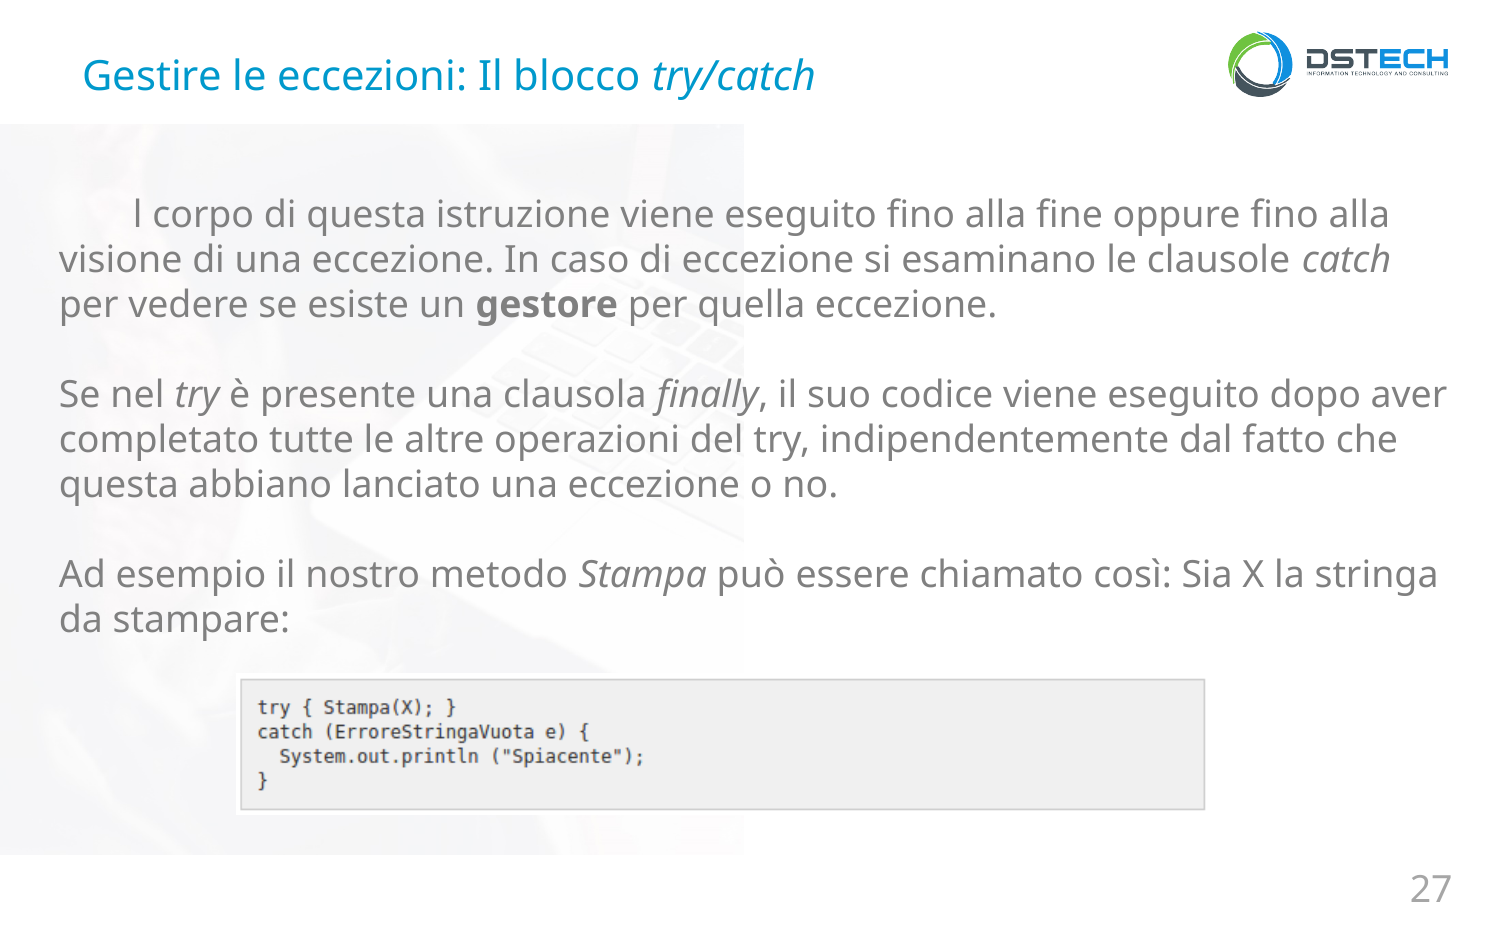

Gestire le eccezioni: Il blocco try/catch
	l corpo di questa istruzione viene eseguito fino alla fine oppure fino alla visione di una eccezione. In caso di eccezione si esaminano le clausole catch per vedere se esiste un gestore per quella eccezione.
Se nel try è presente una clausola finally, il suo codice viene eseguito dopo aver completato tutte le altre operazioni del try, indipendentemente dal fatto che questa abbiano lanciato una eccezione o no.
Ad esempio il nostro metodo Stampa può essere chiamato così: Sia X la stringa da stampare:
27